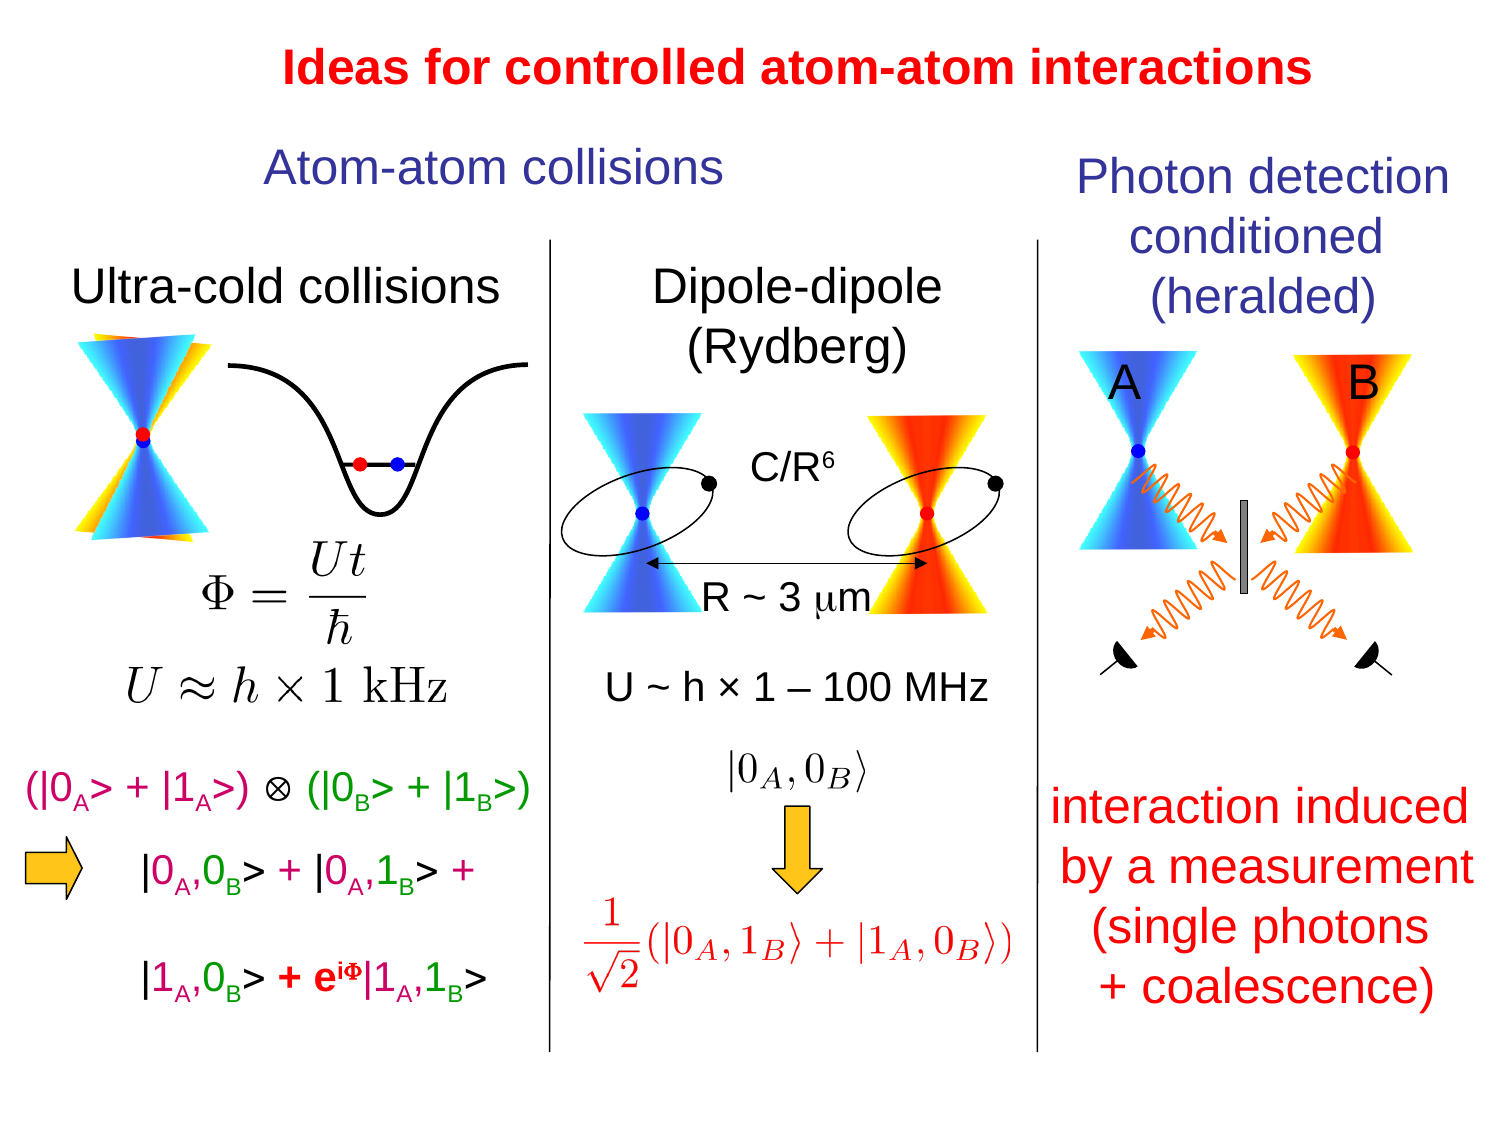

Ideas for controlled atom-atom interactions
Atom-atom collisions
Photon detection
conditioned
(heralded)
Ultra-cold collisions
Dipole-dipole
(Rydberg)
A
B
C/R6
R ~ 3 m
U ~ h × 1 – 100 MHz
(|0A> + |1A>)  (|0B> + |1B>)
interaction induced
by a measurement
(single photons
+ coalescence)
|0A,0B> + |0A,1B> +
|1A,0B> + ei|1A,1B>